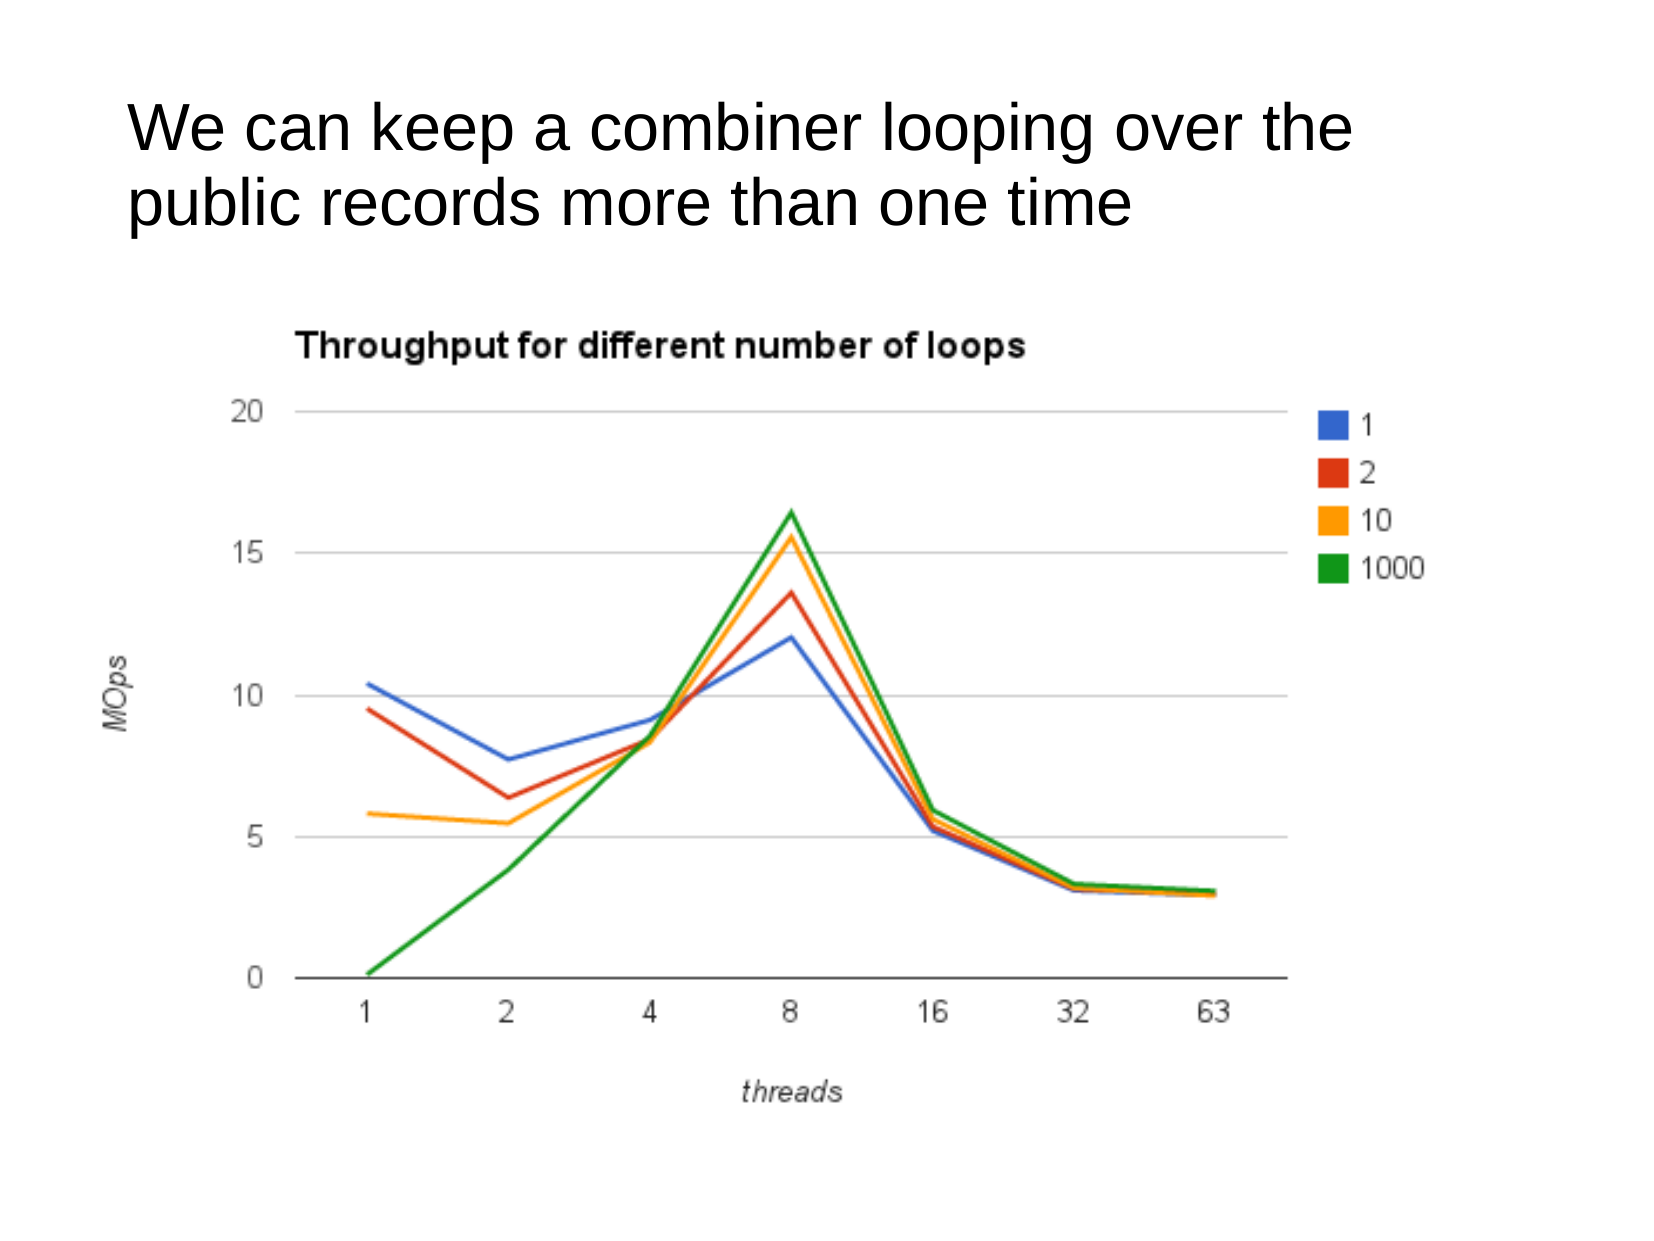

#
We can keep a combiner looping over the public records more than one time